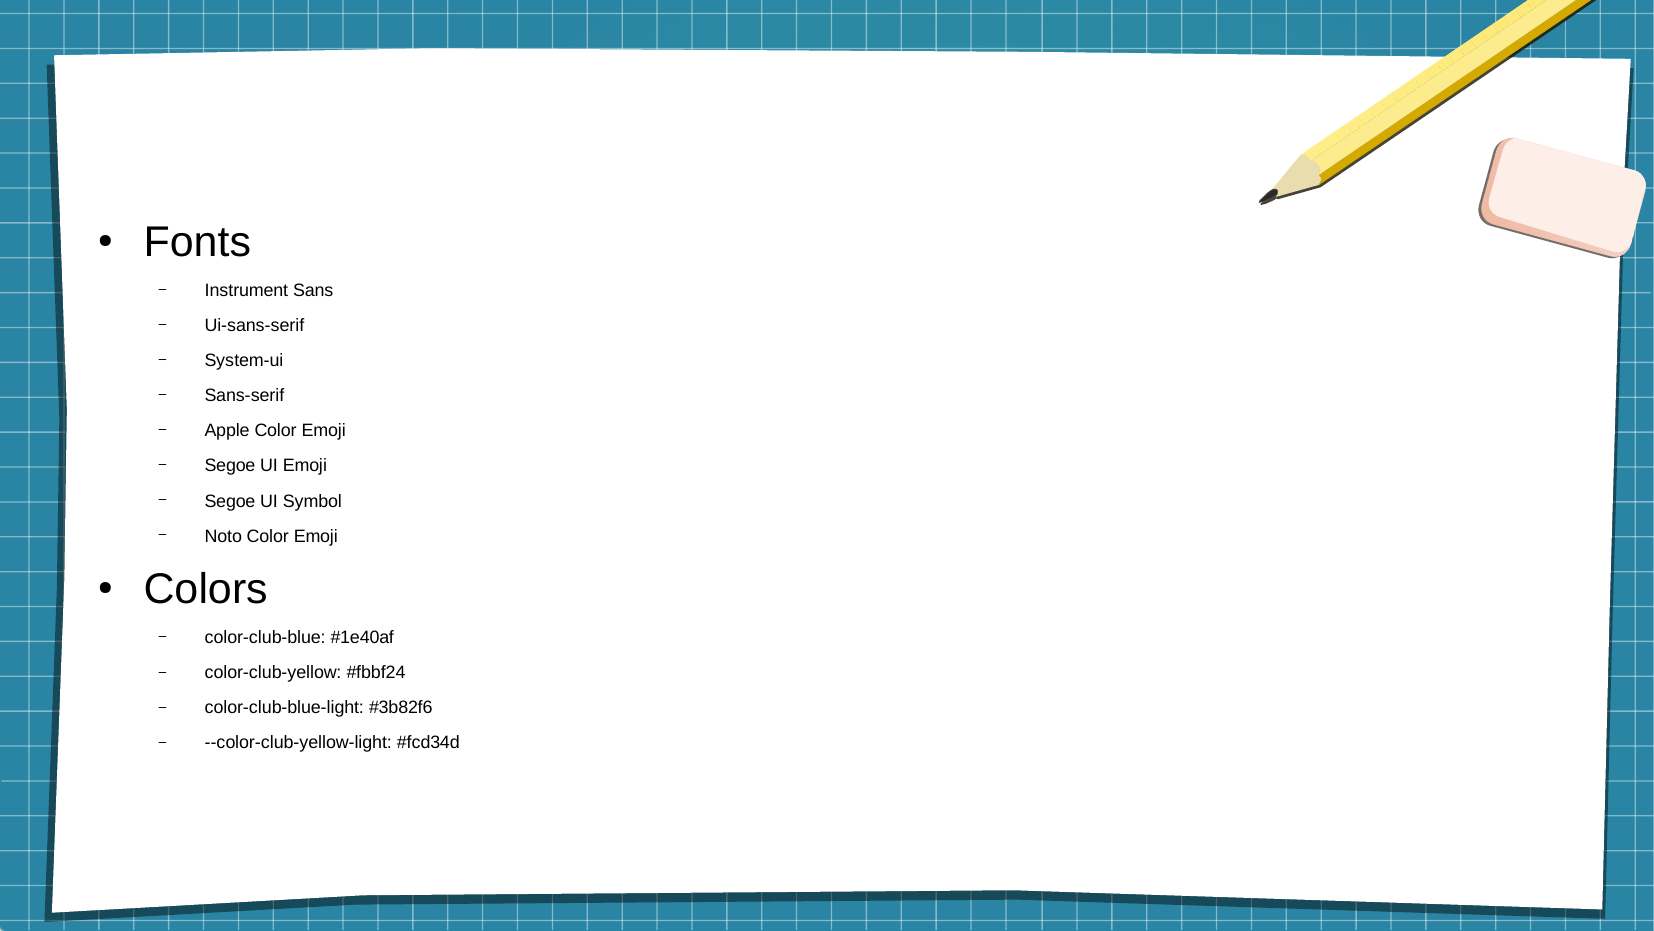

#
Fonts
Instrument Sans
Ui-sans-serif
System-ui
Sans-serif
Apple Color Emoji
Segoe UI Emoji
Segoe UI Symbol
Noto Color Emoji
Colors
color-club-blue: #1e40af
color-club-yellow: #fbbf24
color-club-blue-light: #3b82f6
--color-club-yellow-light: #fcd34d